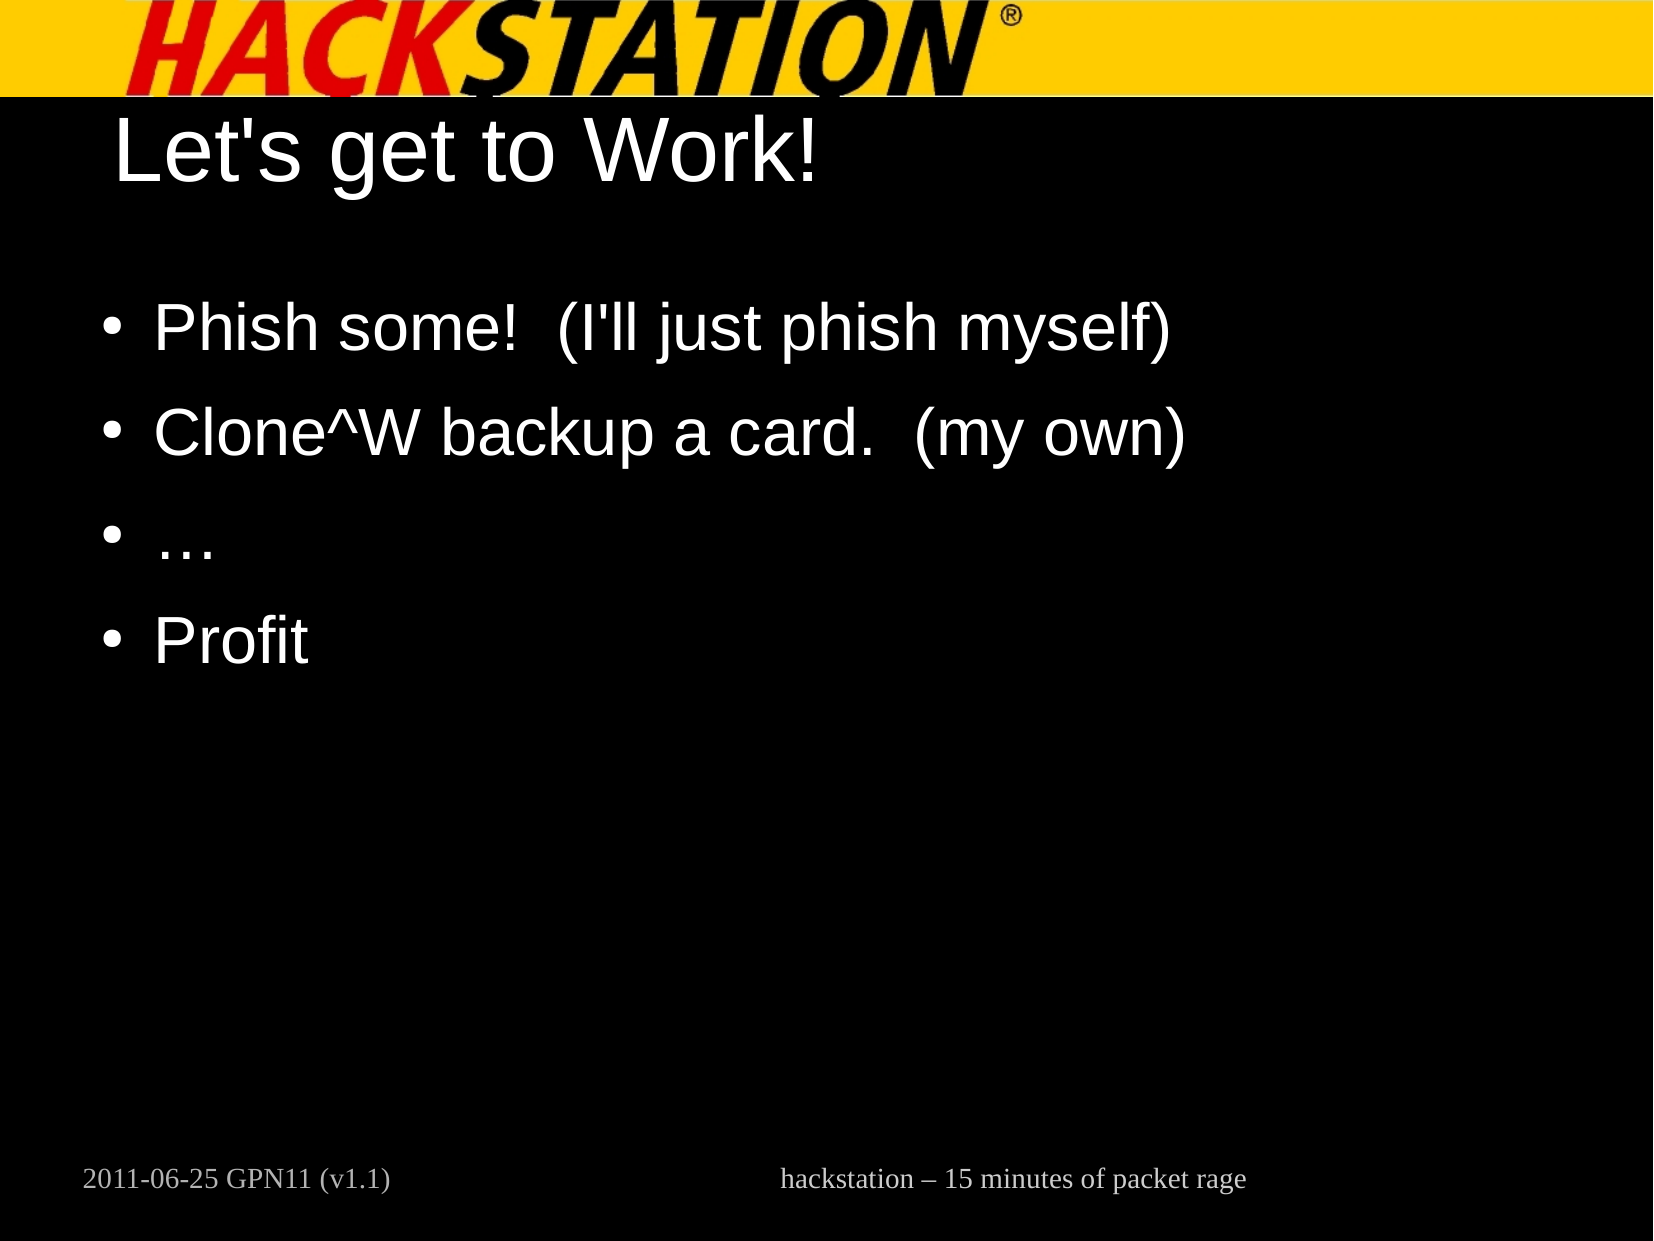

# Let's get to Work!
Phish some! (I'll just phish myself)
Clone^W backup a card. (my own)
…
Profit